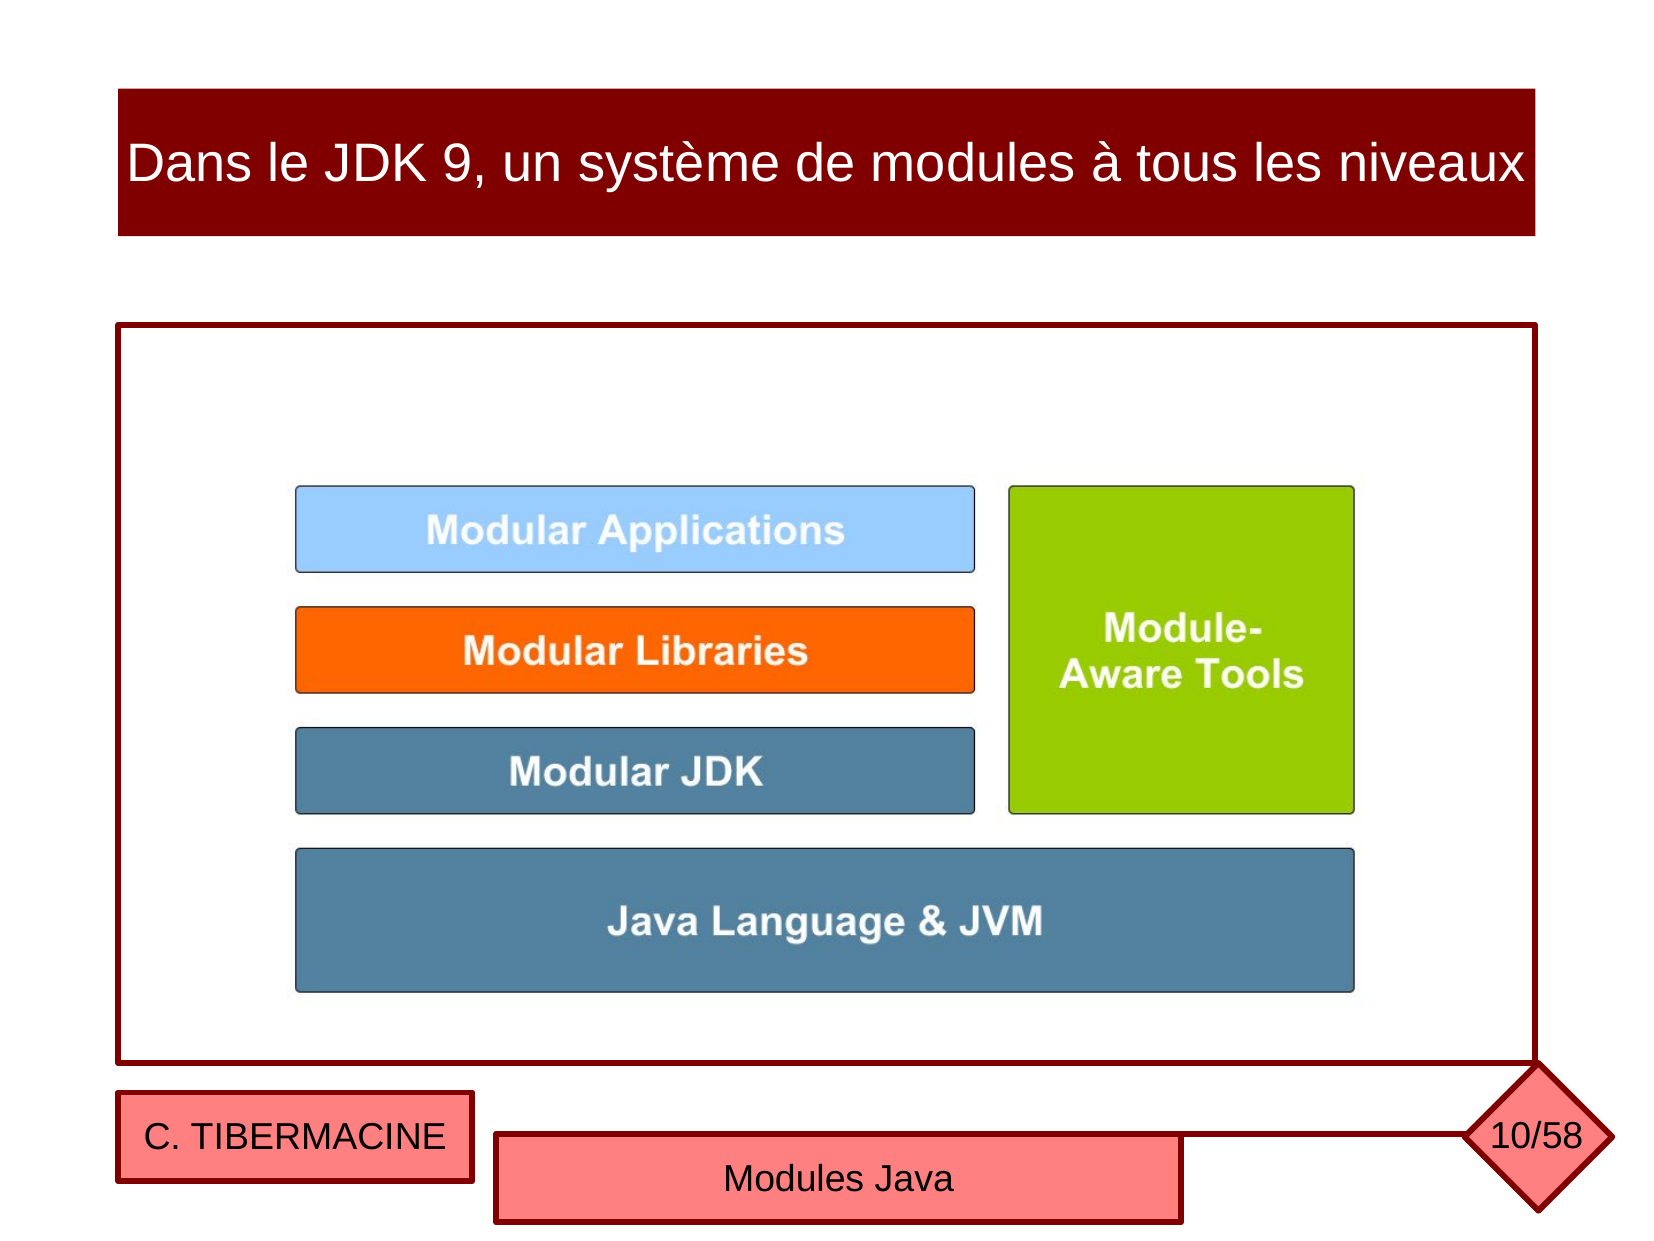

Dans le JDK 9, un système de modules à tous les niveaux
C. TIBERMACINE
Modules Java